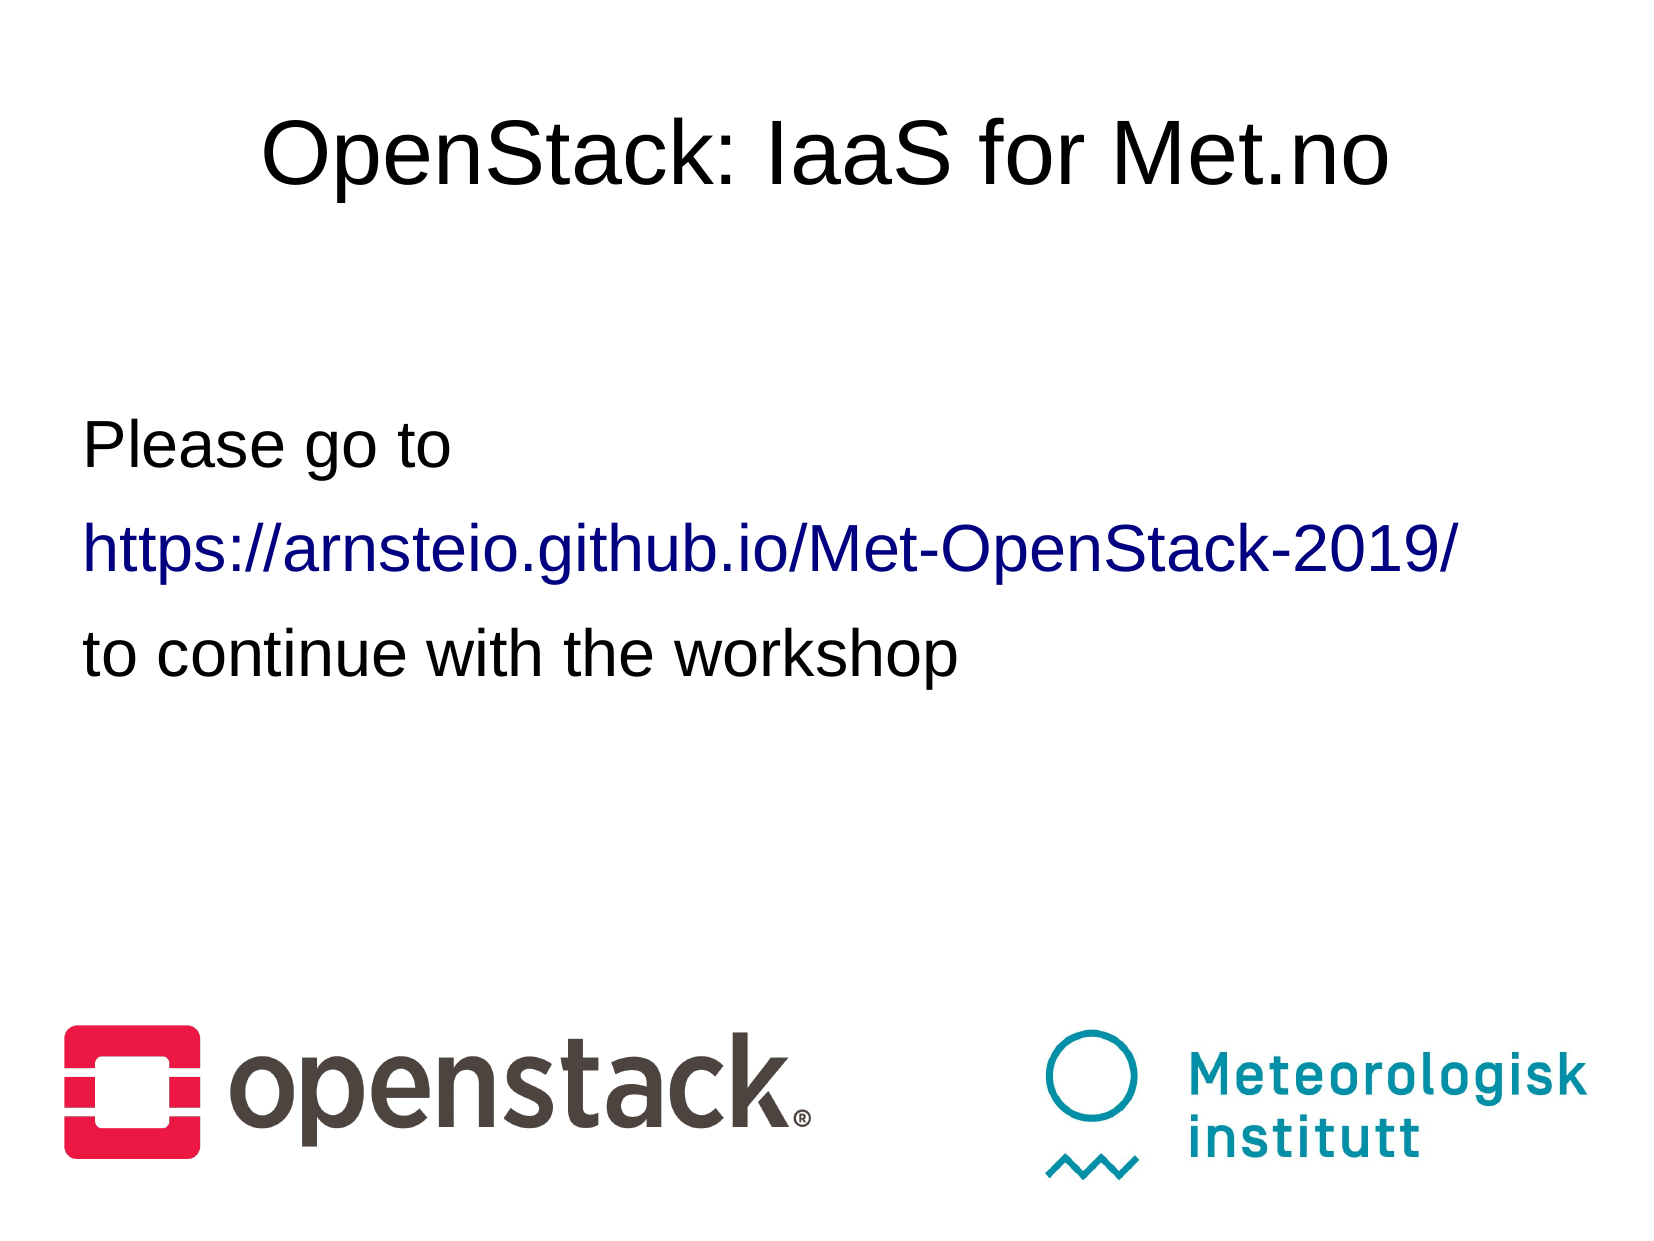

# OpenStack: IaaS for Met.no
Please go to
https://arnsteio.github.io/Met-OpenStack-2019/
to continue with the workshop